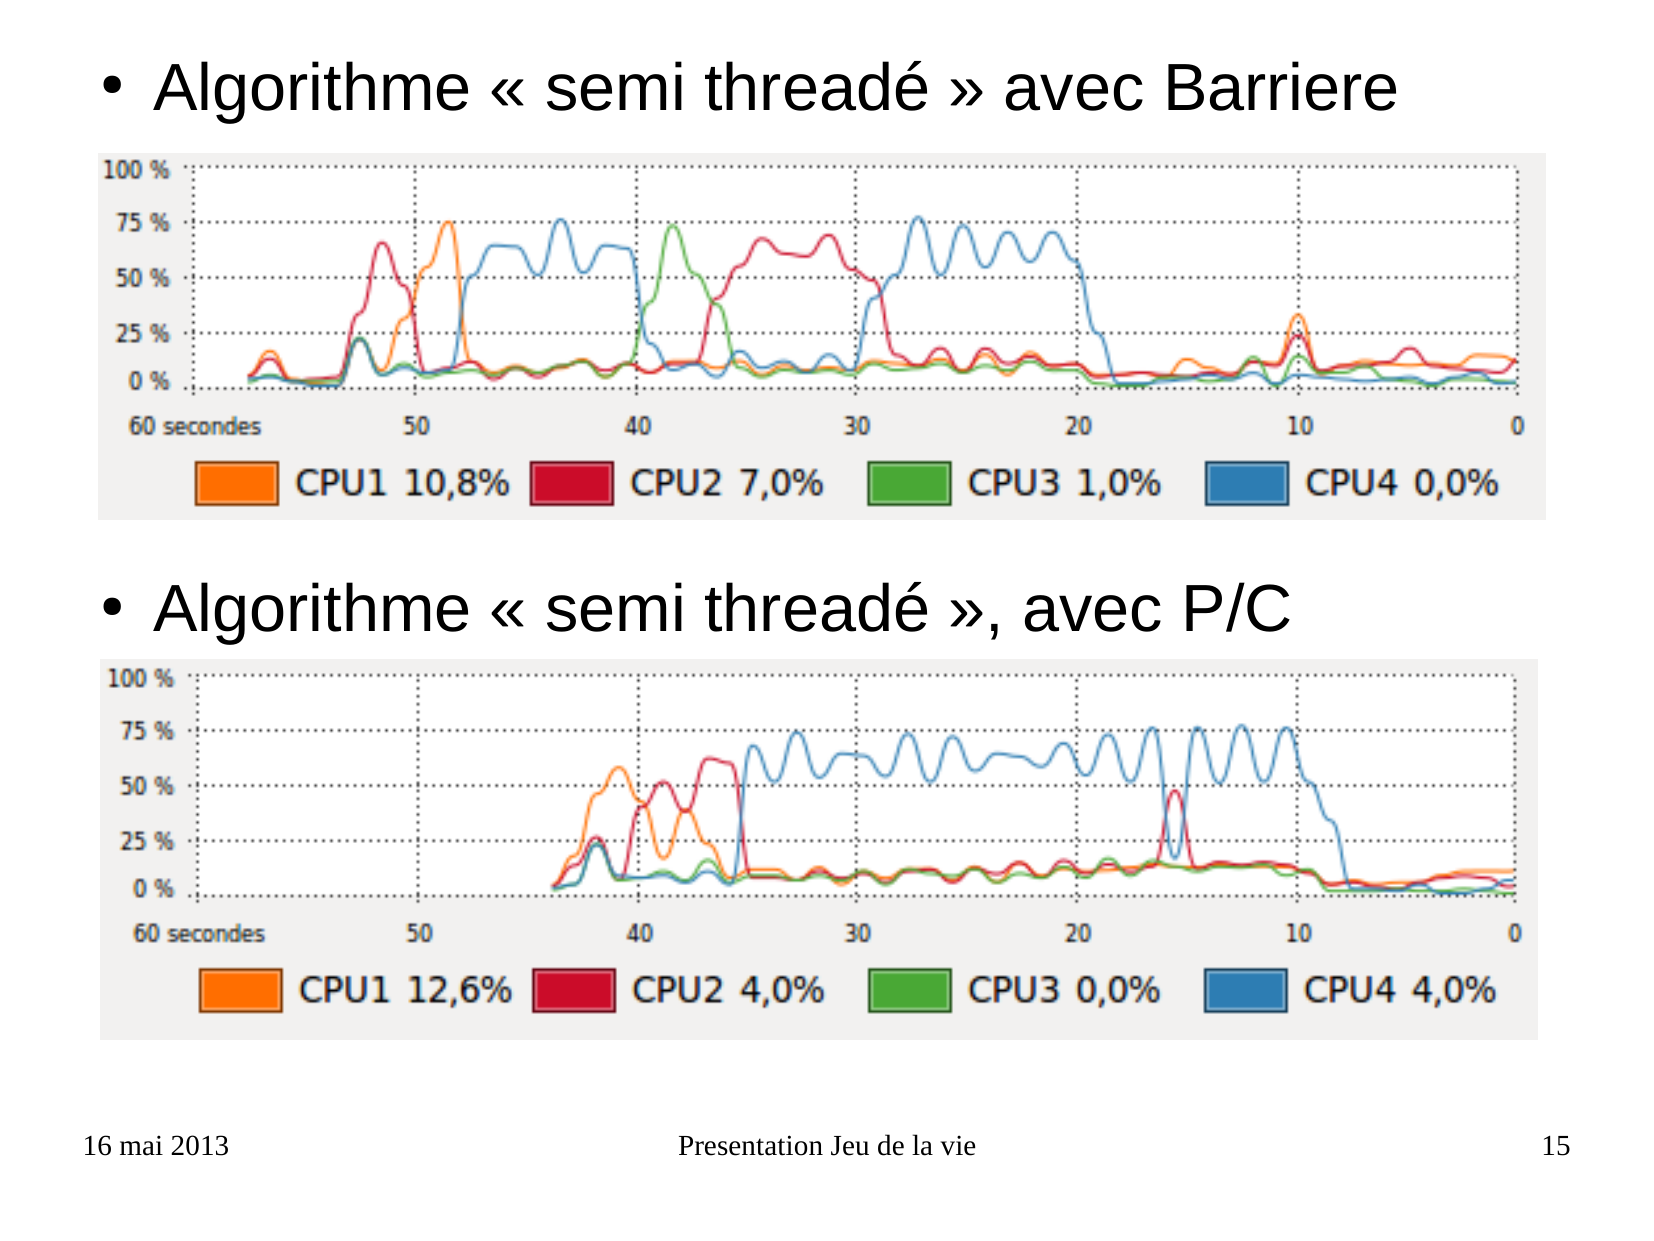

# Algorithme « semi threadé » avec Barriere
Algorithme « semi threadé », avec P/C
16 mai 2013
Presentation Jeu de la vie
15